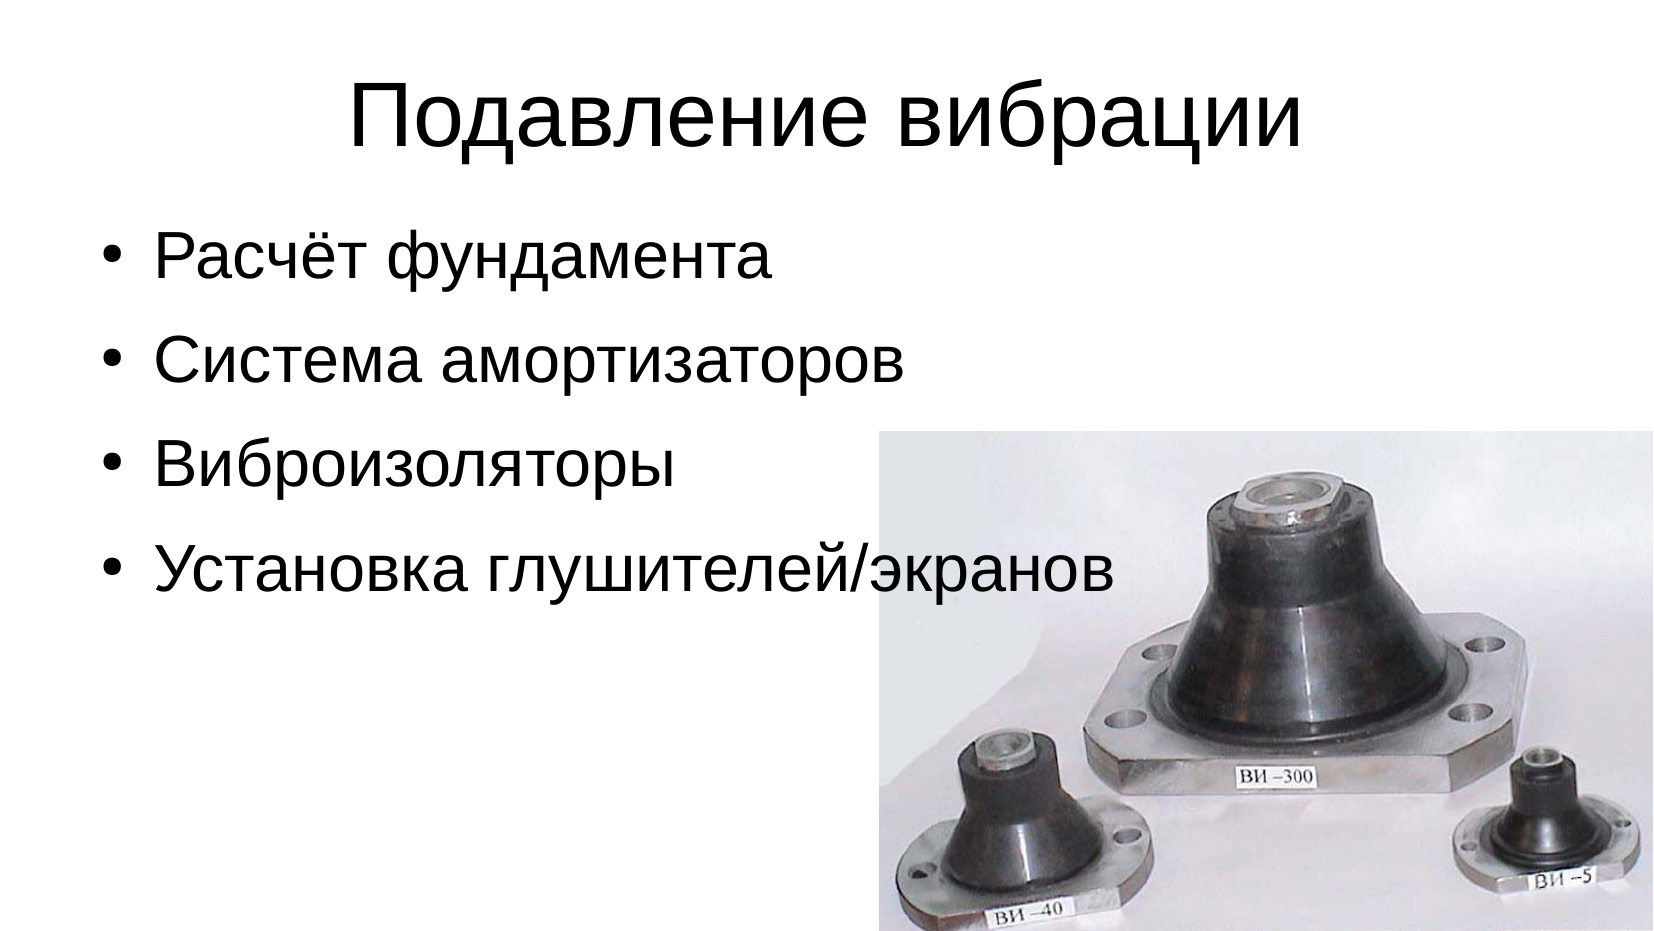

# Подавление вибрации
Расчёт фундамента
Система амортизаторов
Виброизоляторы
Установка глушителей/экранов